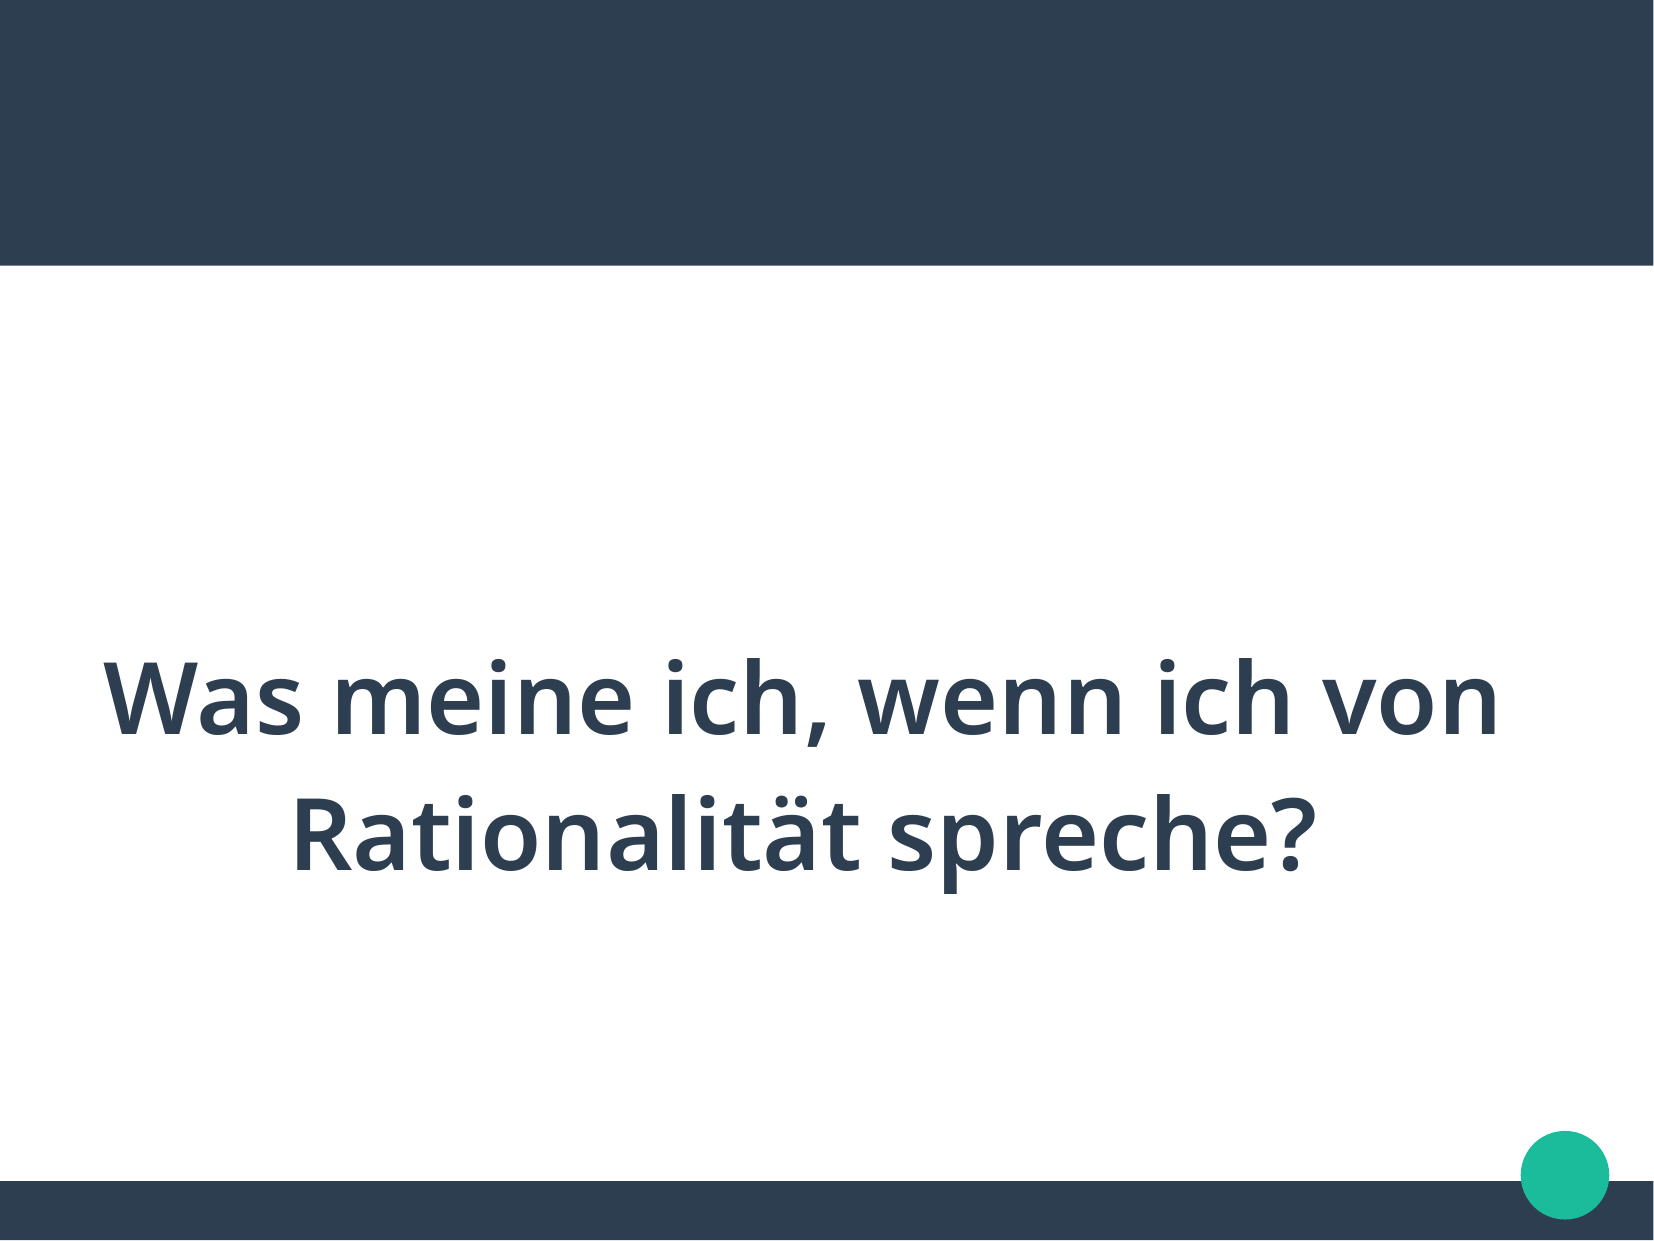

#
Was meine ich, wenn ich von Rationalität spreche?